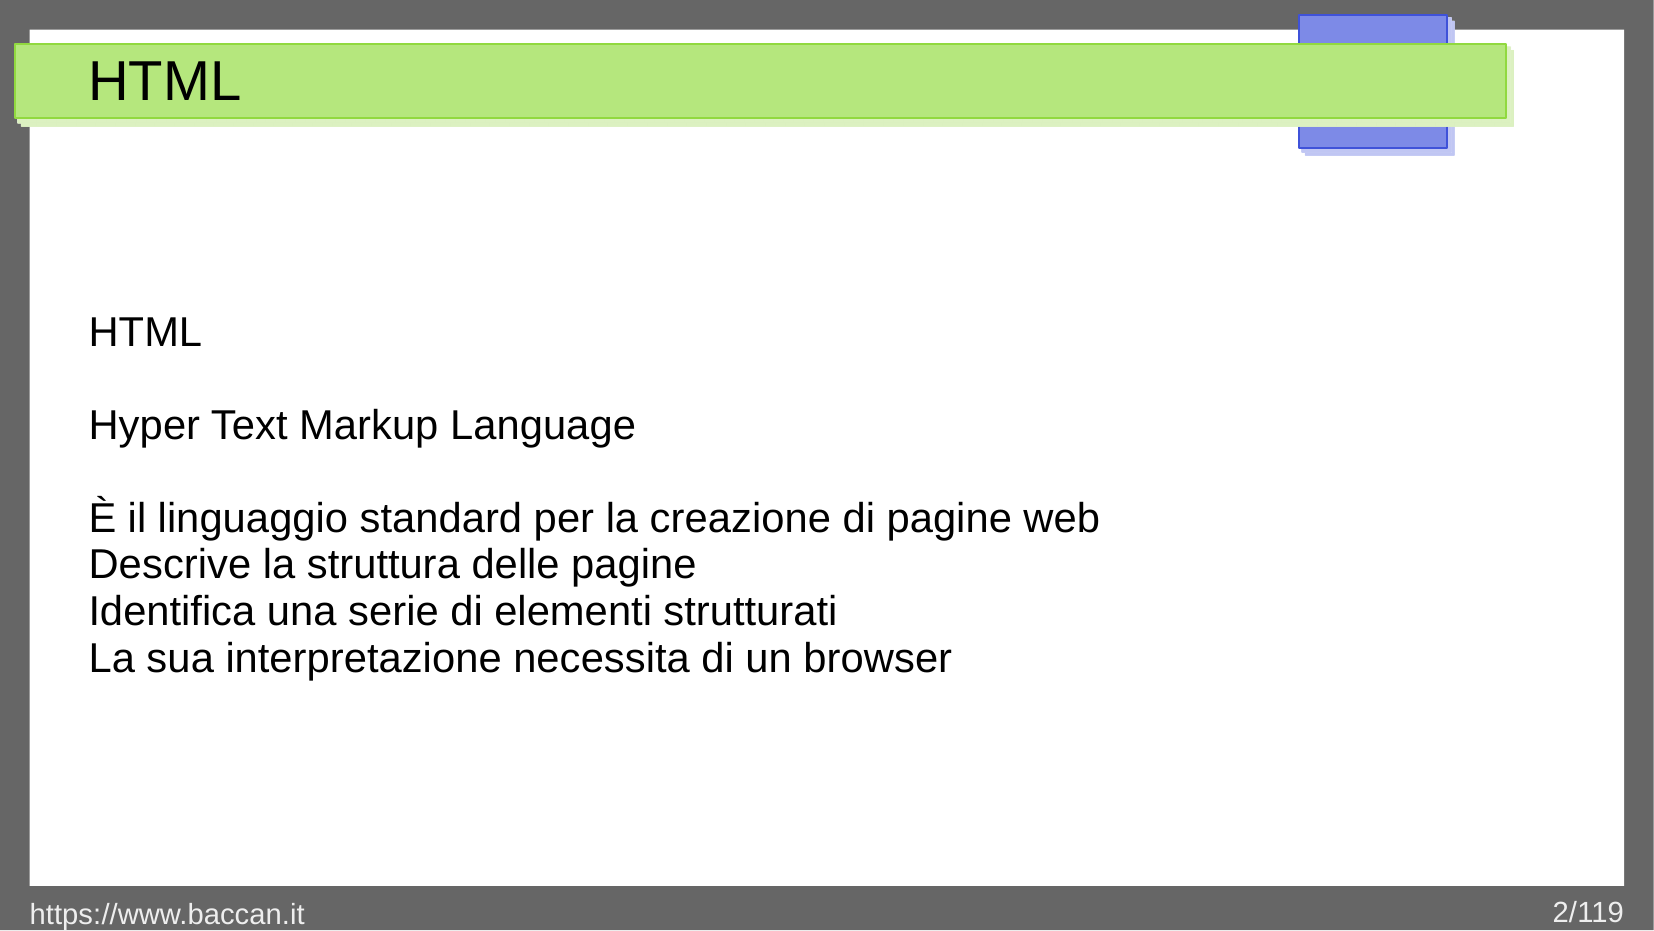

# HTML
HTML
Hyper Text Markup Language
È il linguaggio standard per la creazione di pagine web
Descrive la struttura delle pagine
Identifica una serie di elementi strutturati
La sua interpretazione necessita di un browser
2
https://www.baccan.it